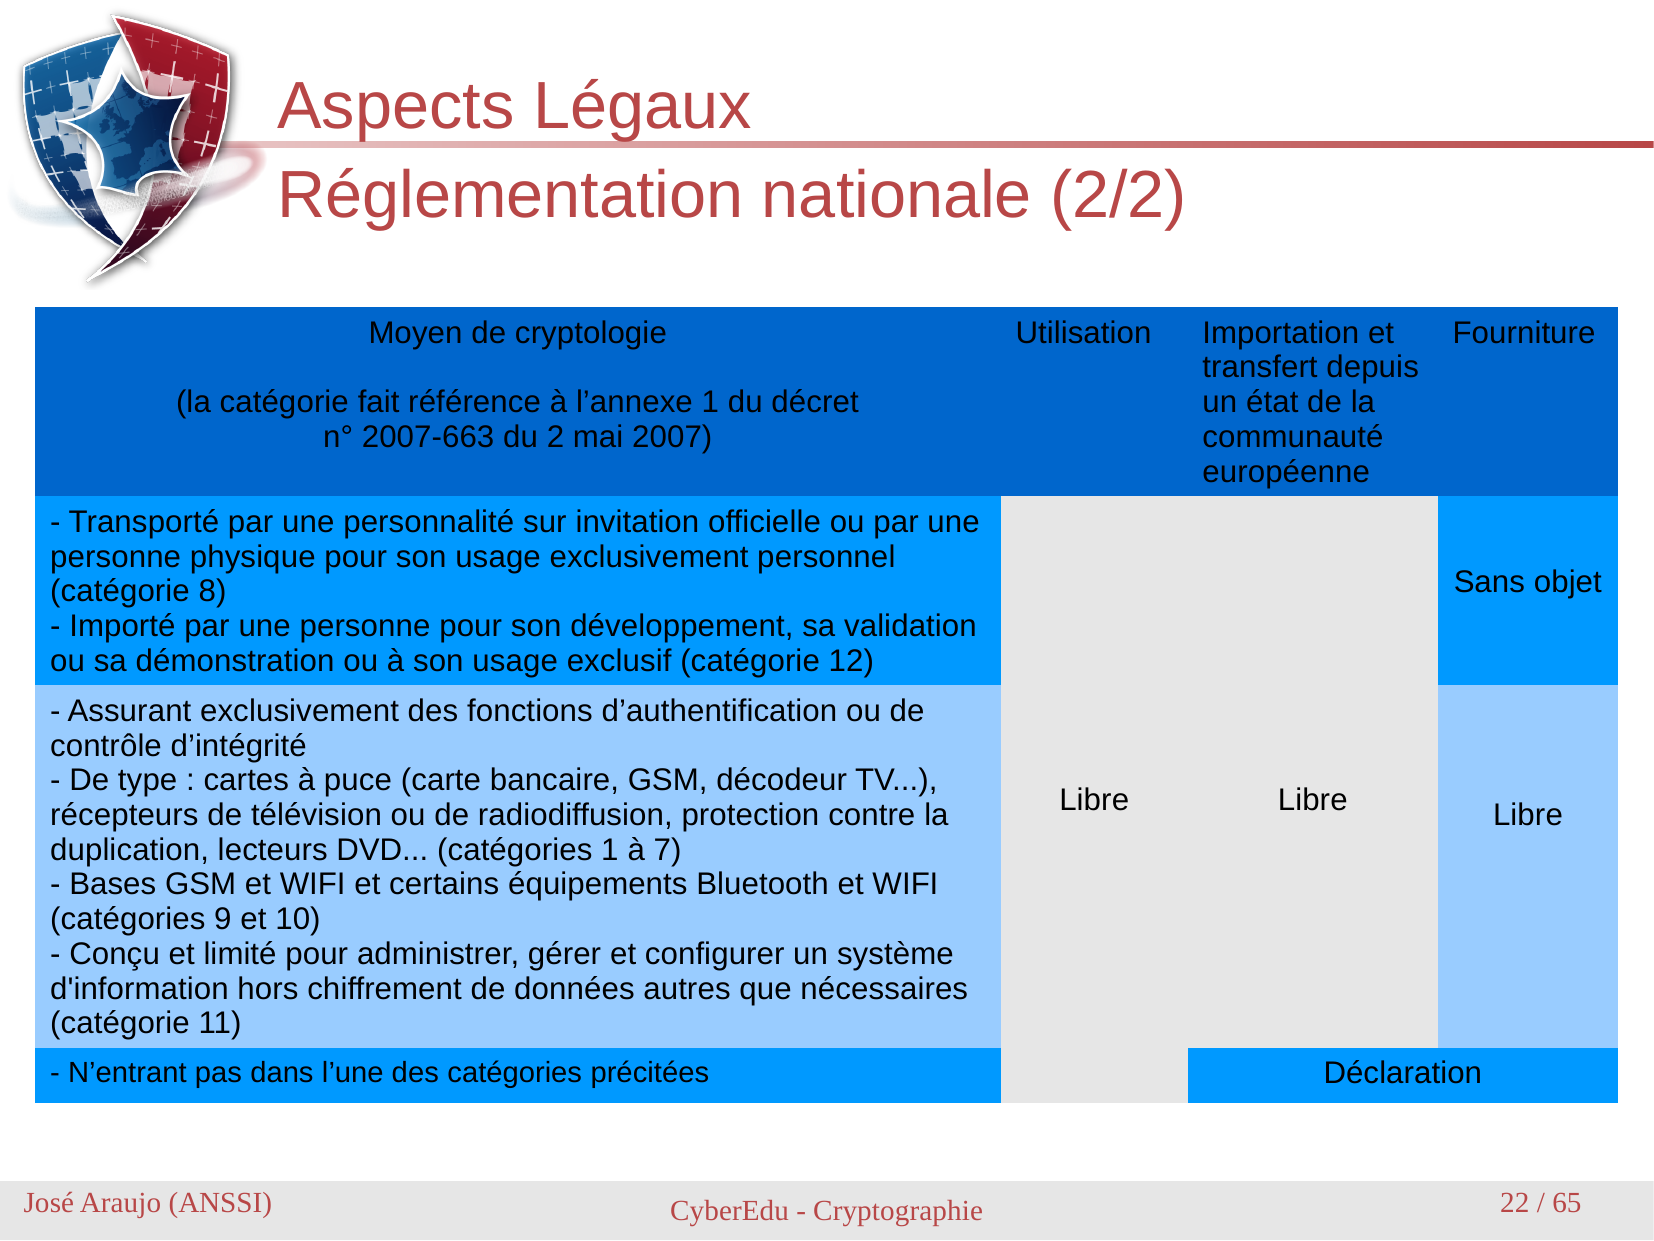

# Aspects Légaux Réglementation nationale (2/2)
| Moyen de cryptologie (la catégorie fait référence à l’annexe 1 du décret n° 2007-663 du 2 mai 2007) | Utilisation | Importation et transfert depuis un état de la communauté européenne | Fourniture |
| --- | --- | --- | --- |
| - Transporté par une personnalité sur invitation officielle ou par une personne physique pour son usage exclusivement personnel (catégorie 8) - Importé par une personne pour son développement, sa validation ou sa démonstration ou à son usage exclusif (catégorie 12) | Libre | Libre | Sans objet |
| - Assurant exclusivement des fonctions d’authentification ou de contrôle d’intégrité - De type : cartes à puce (carte bancaire, GSM, décodeur TV...), récepteurs de télévision ou de radiodiffusion, protection contre la duplication, lecteurs DVD... (catégories 1 à 7) - Bases GSM et WIFI et certains équipements Bluetooth et WIFI (catégories 9 et 10) - Conçu et limité pour administrer, gérer et configurer un système d'information hors chiffrement de données autres que nécessaires (catégorie 11) | | | Libre |
| - N’entrant pas dans l’une des catégories précitées | | Déclaration | |